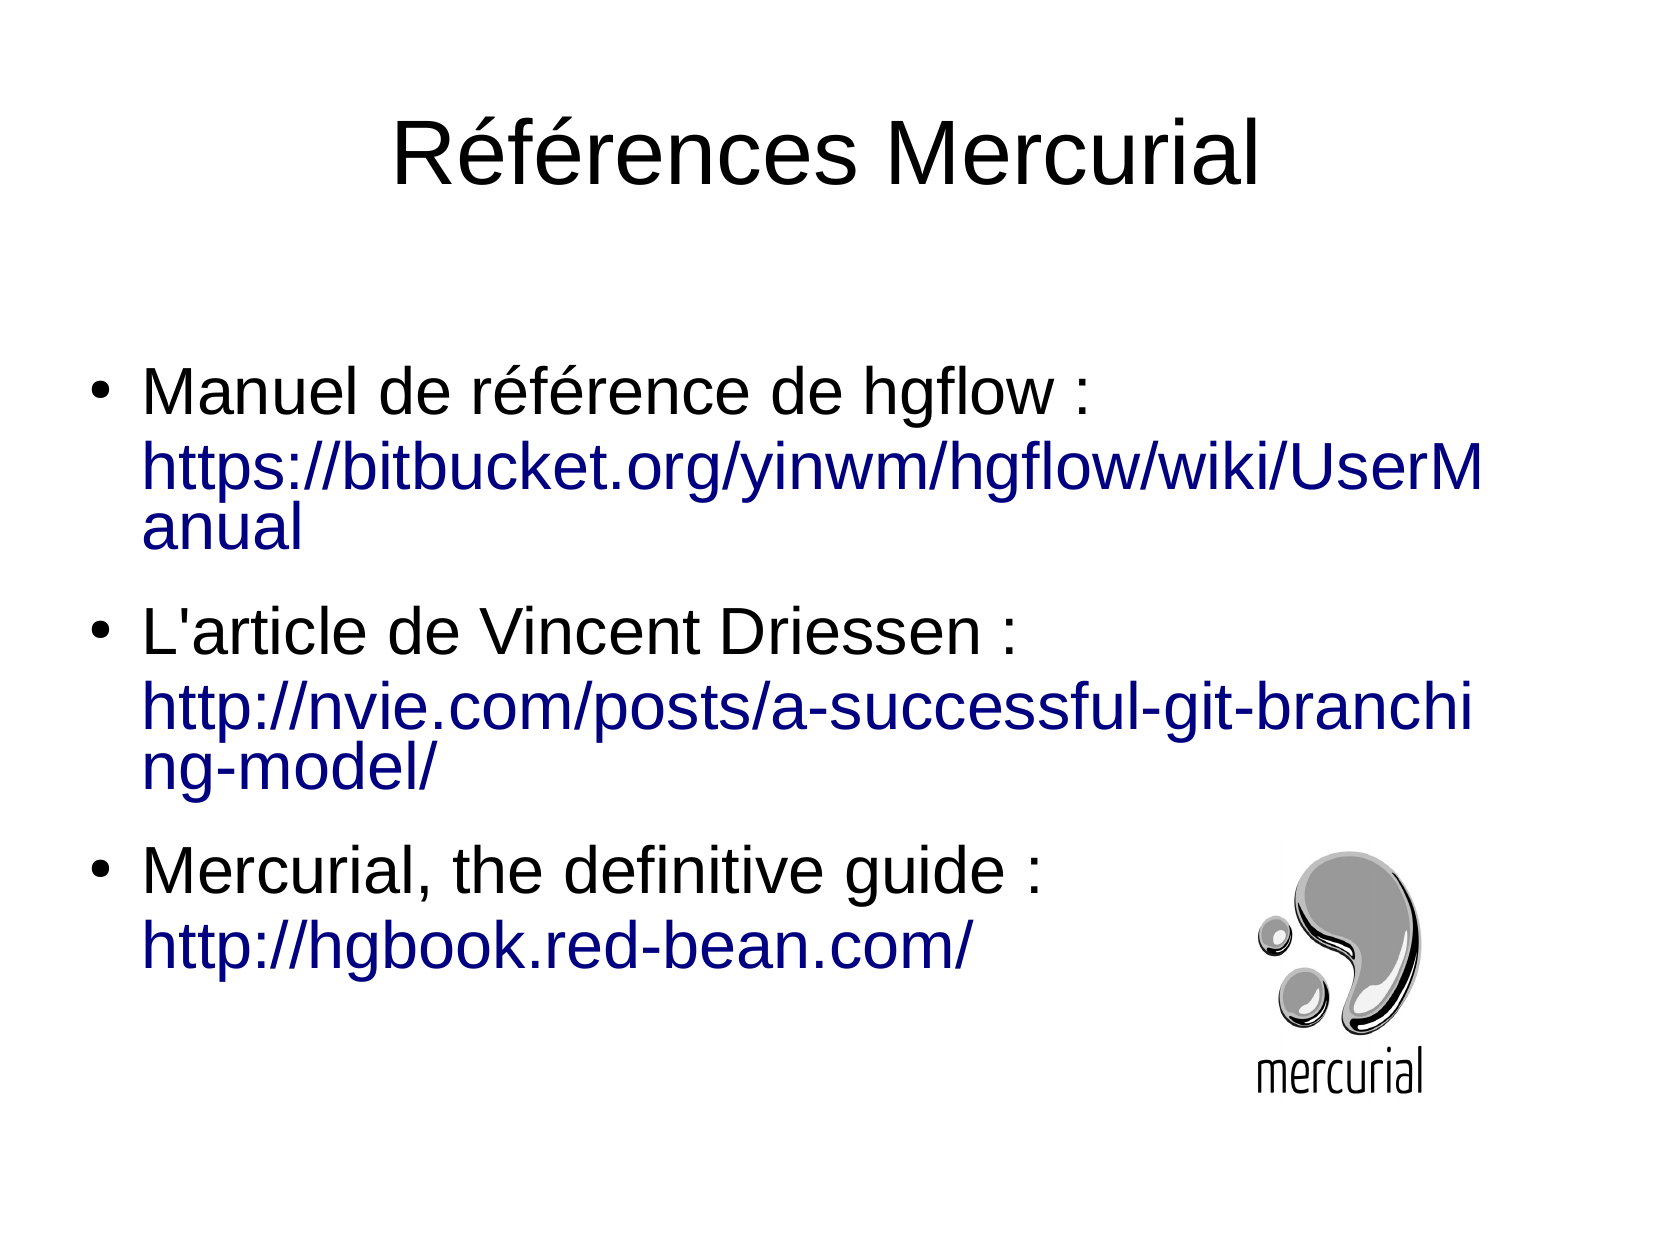

# Références Mercurial
Manuel de référence de hgflow : https://bitbucket.org/yinwm/hgflow/wiki/UserManual
L'article de Vincent Driessen : http://nvie.com/posts/a-successful-git-branching-model/
Mercurial, the definitive guide : http://hgbook.red-bean.com/